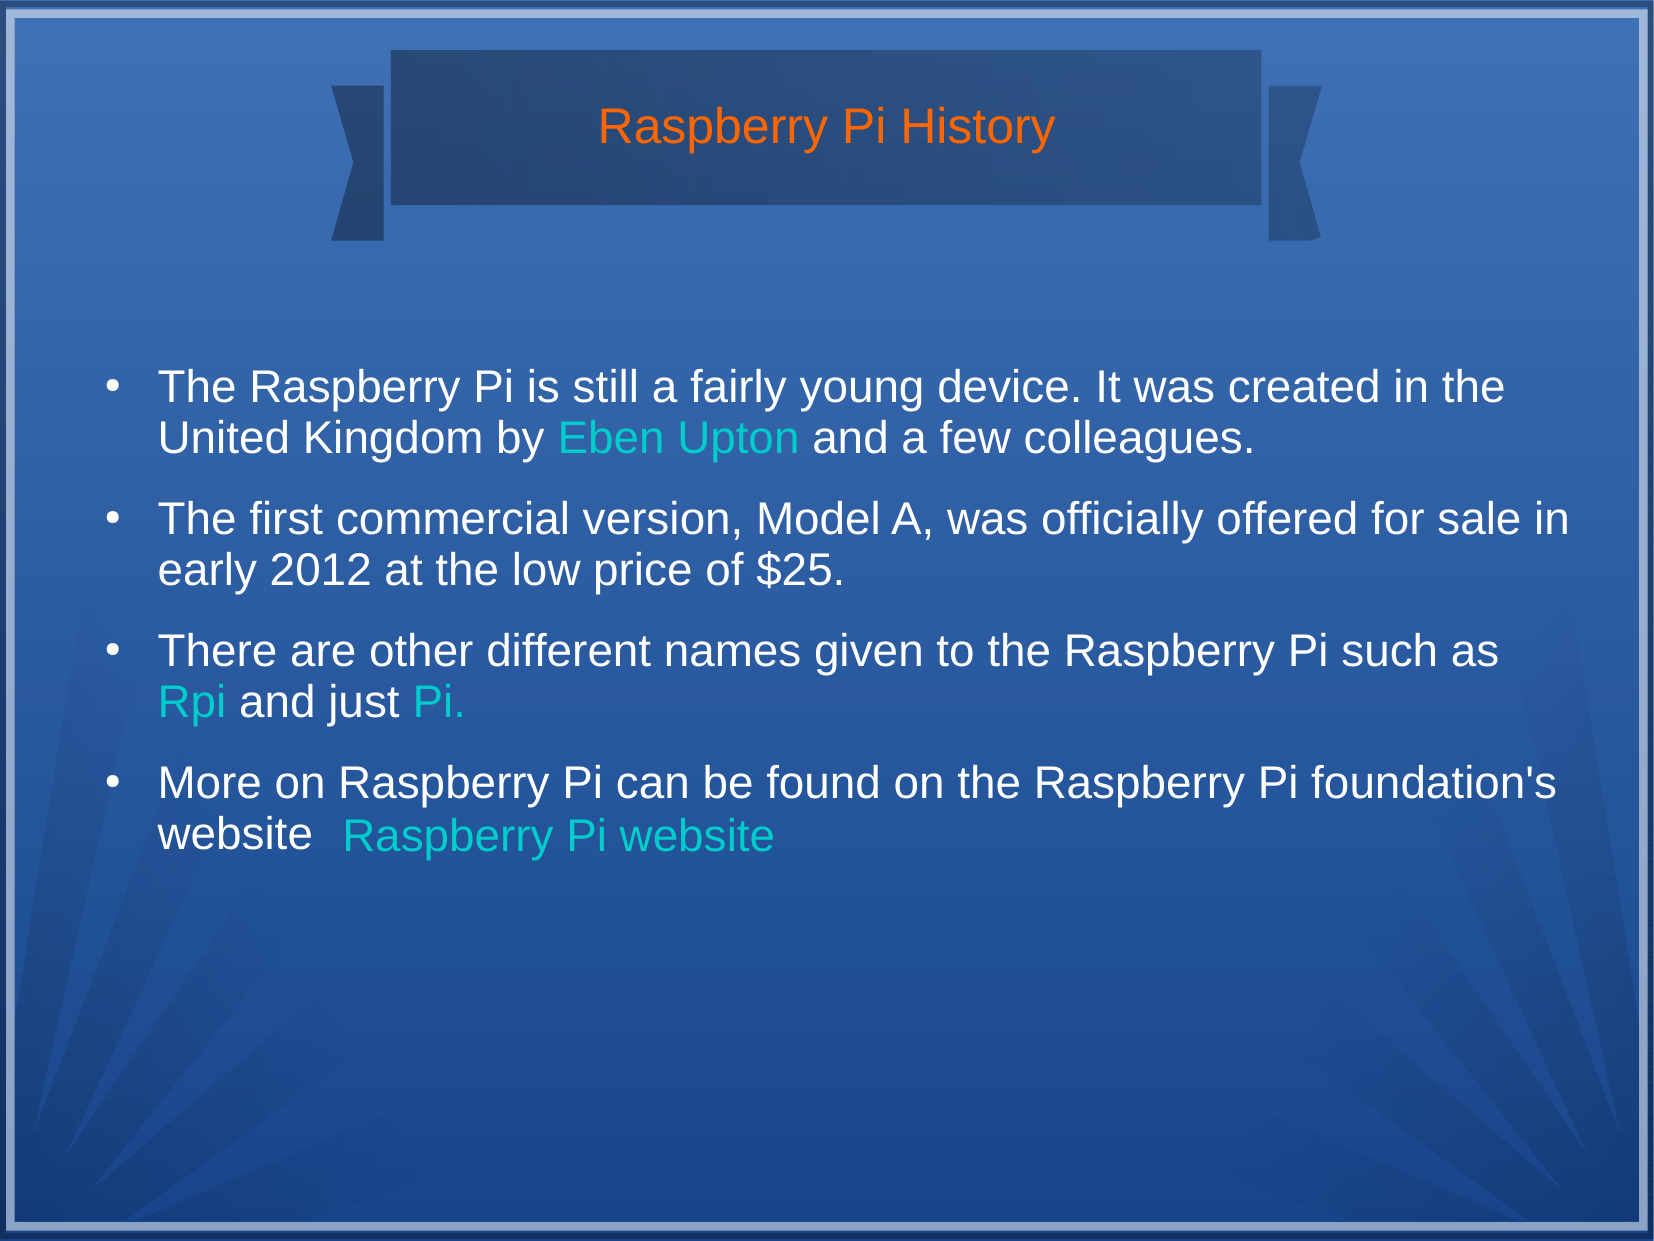

# Raspberry Pi History
The Raspberry Pi is still a fairly young device. It was created in the United Kingdom by Eben Upton and a few colleagues.
The first commercial version, Model A, was officially offered for sale in early 2012 at the low price of $25.
There are other different names given to the Raspberry Pi such as Rpi and just Pi.
More on Raspberry Pi can be found on the Raspberry Pi foundation's website
Raspberry Pi website